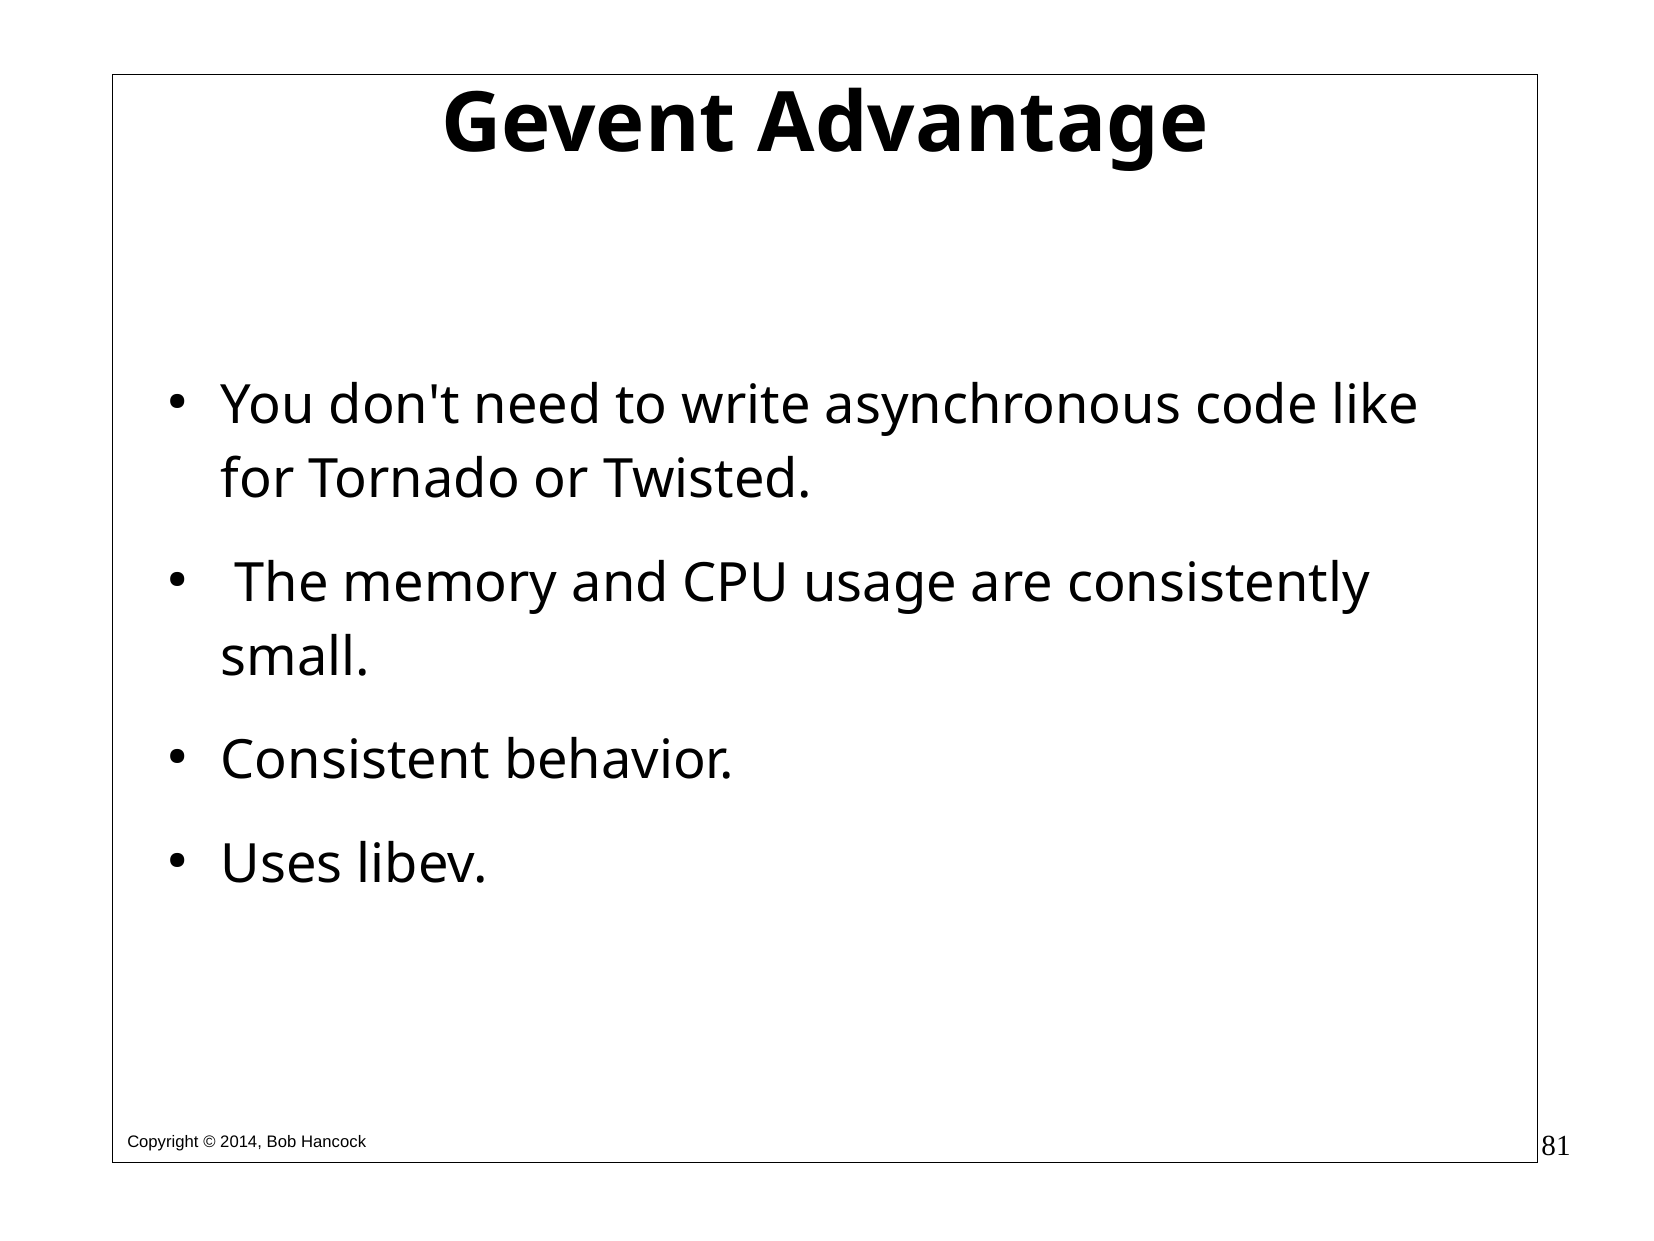

# Gevent Advantage
You don't need to write asynchronous code like for Tornado or Twisted.
 The memory and CPU usage are consistently small.
Consistent behavior.
Uses libev.
Copyright © 2014, Bob Hancock
81